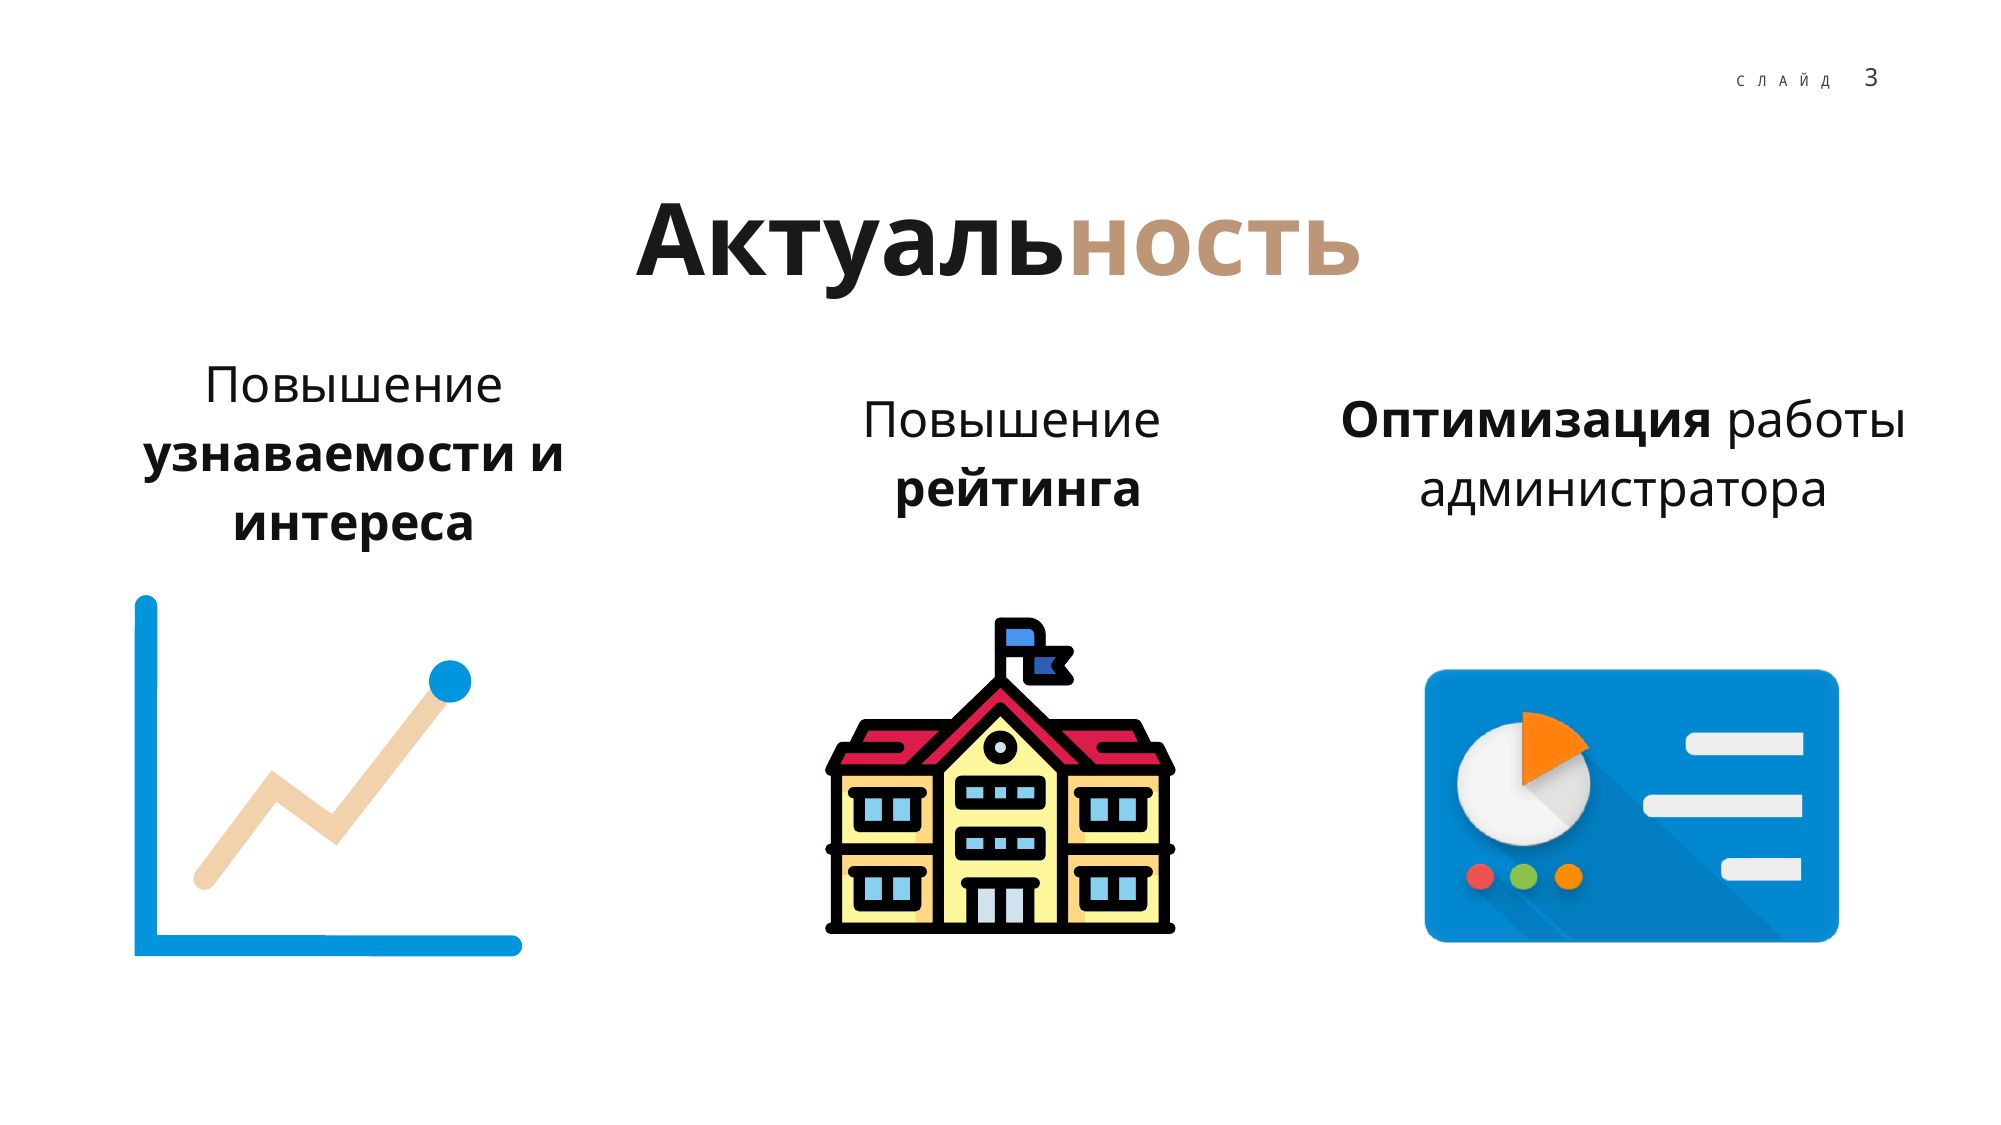

Актуальность
Повышение узнаваемости и интереса
Оптимизация работы администратора
Повышение
рейтинга